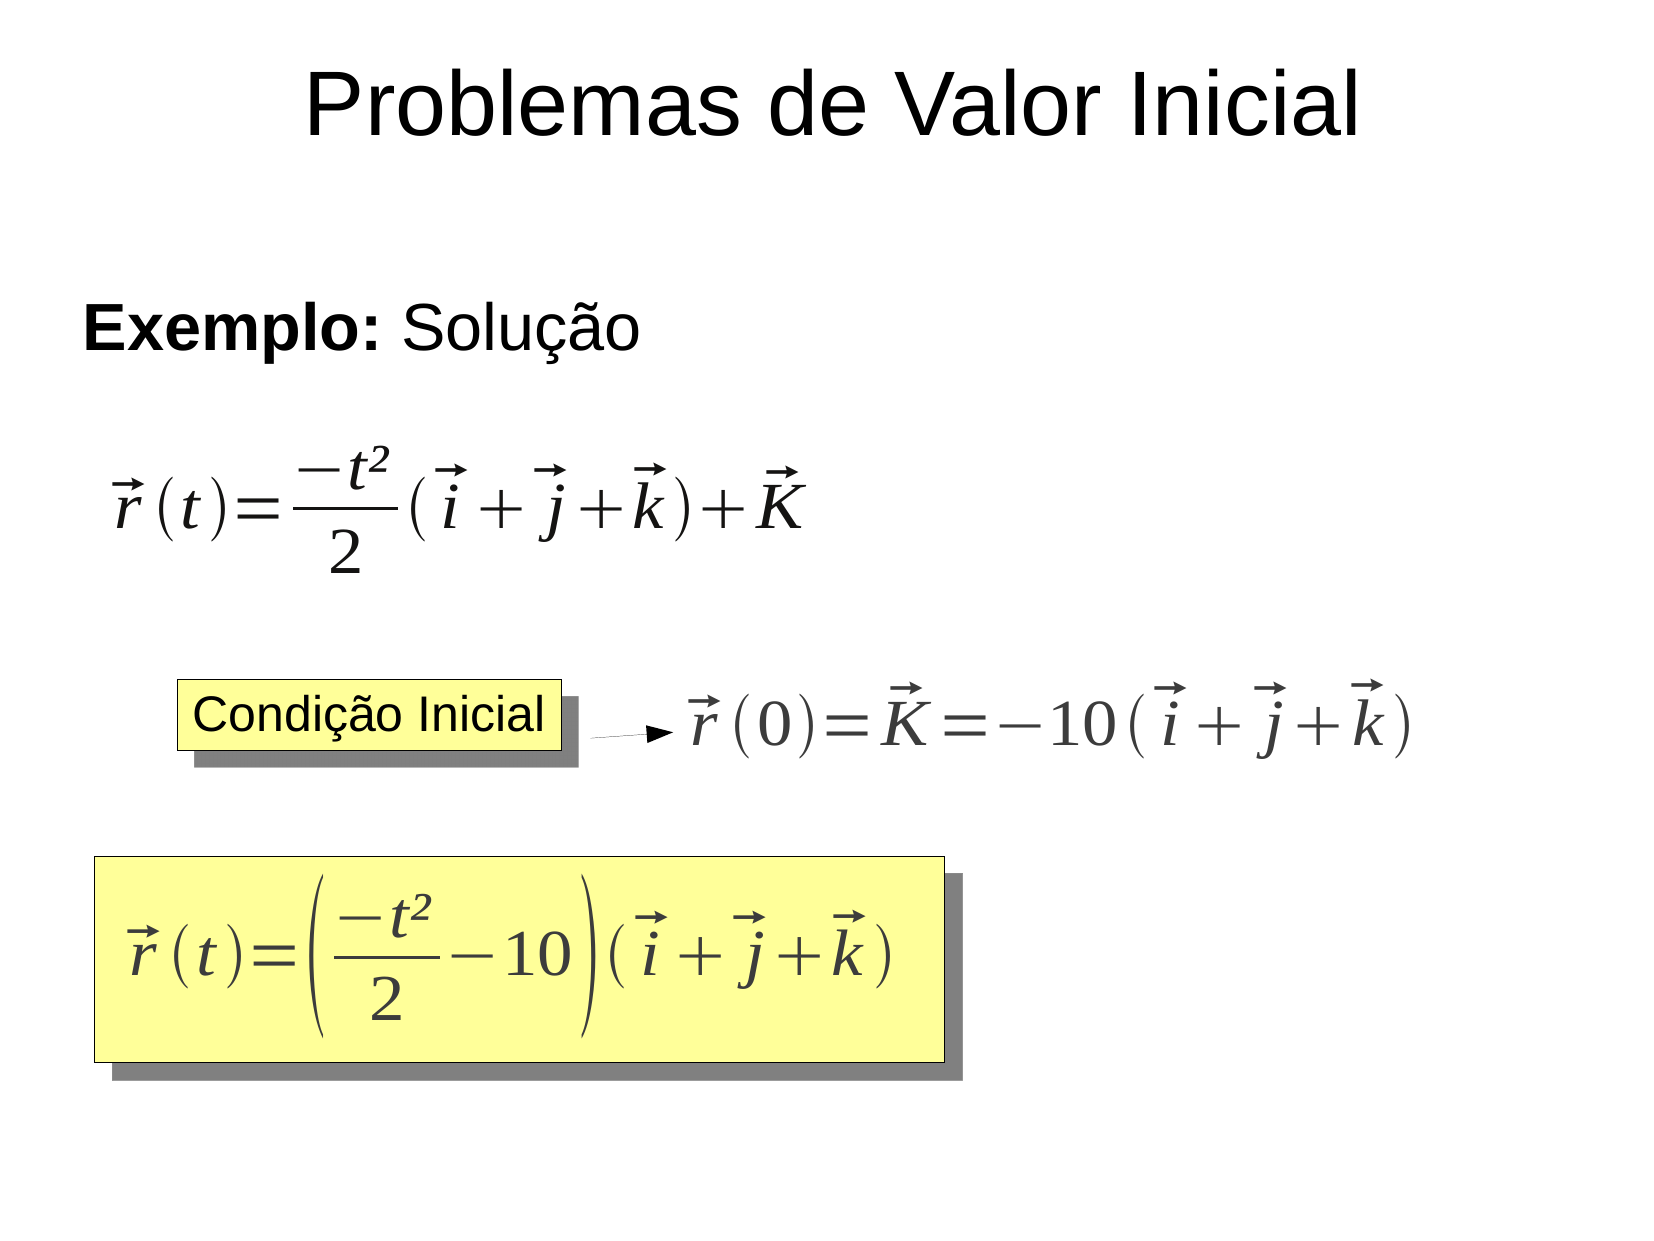

Problemas de Valor Inicial
# Exemplo: Solução
Condição Inicial